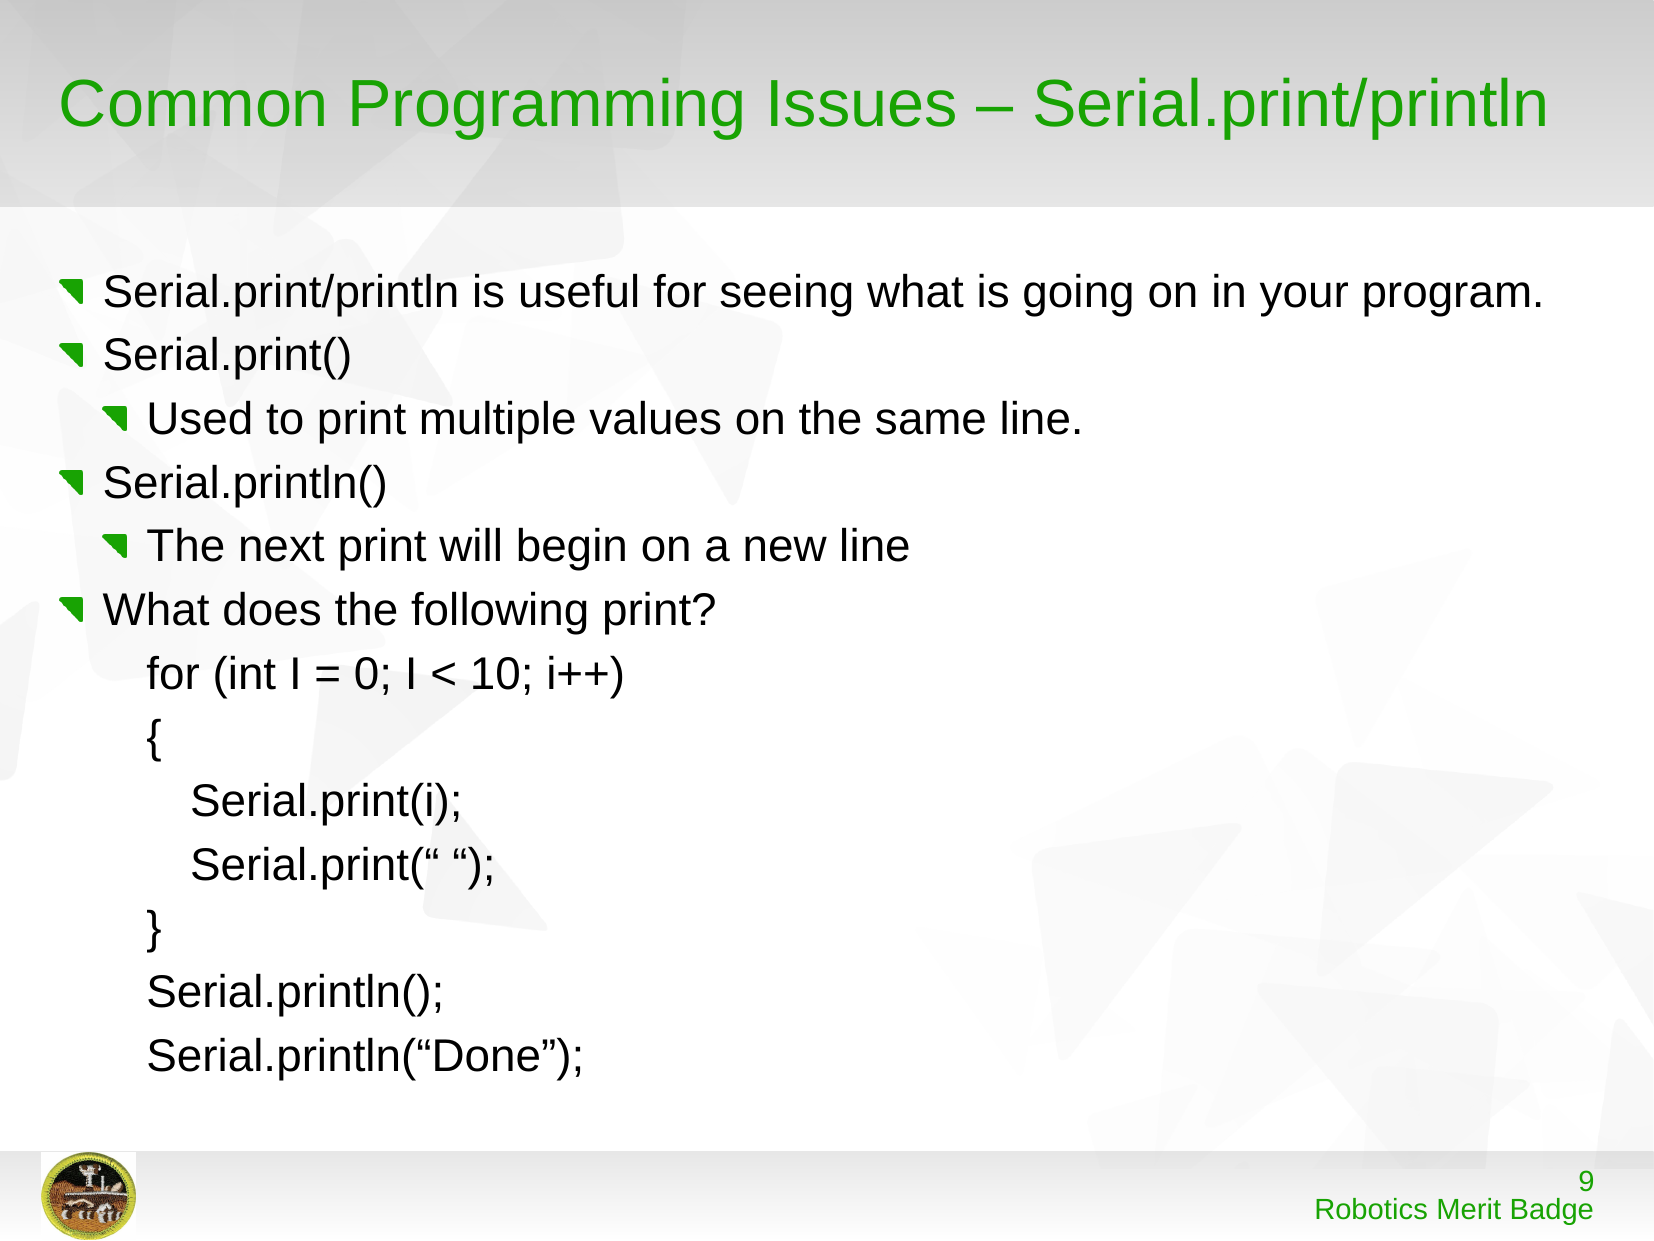

# Common Programming Issues – Serial.print/println
Serial.print/println is useful for seeing what is going on in your program.
Serial.print()
Used to print multiple values on the same line.
Serial.println()
The next print will begin on a new line
What does the following print?
for (int I = 0; I < 10; i++)
{
Serial.print(i);
Serial.print(“ “);
}
Serial.println();
Serial.println(“Done”);
9
Robotics Merit Badge